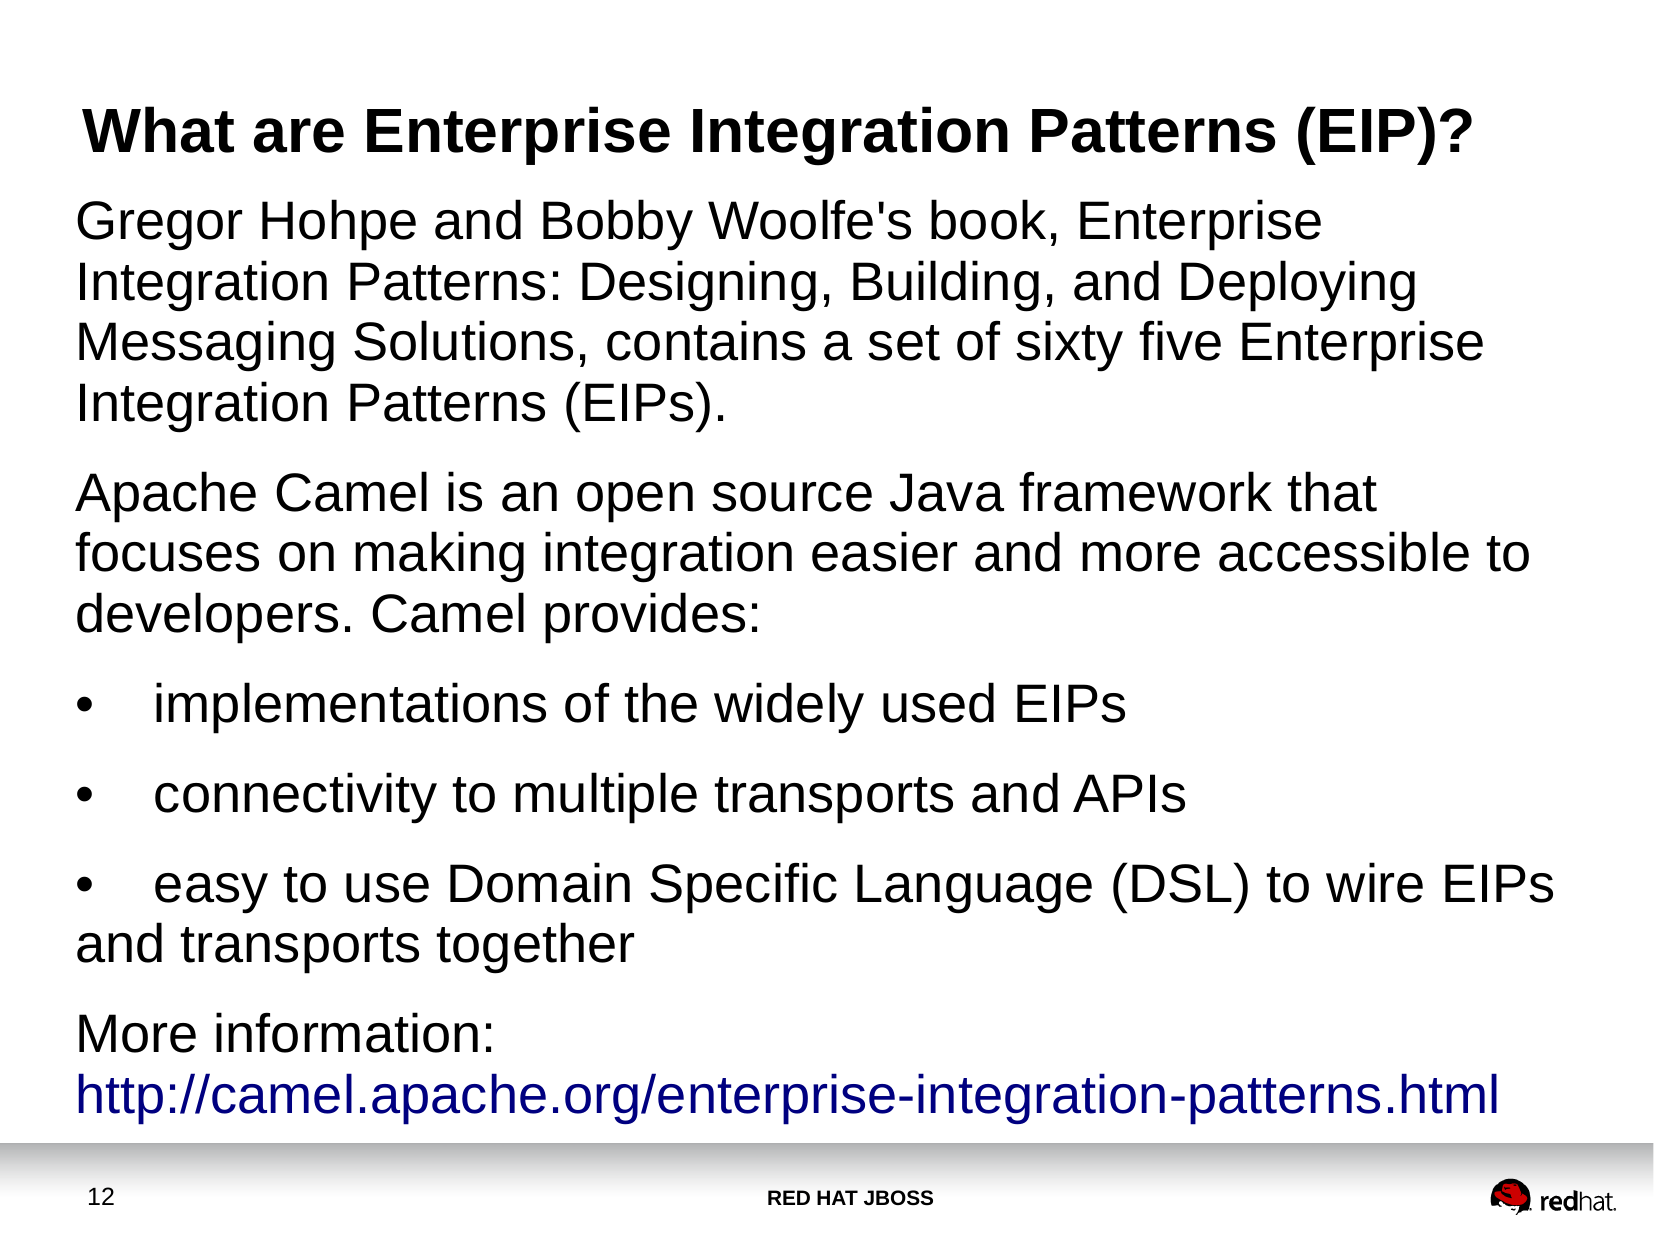

# What are Enterprise Integration Patterns (EIP)?
Gregor Hohpe and Bobby Woolfe's book, Enterprise Integration Patterns: Designing, Building, and Deploying Messaging Solutions, contains a set of sixty five Enterprise Integration Patterns (EIPs).
Apache Camel is an open source Java framework that focuses on making integration easier and more accessible to developers. Camel provides:
• implementations of the widely used EIPs
• connectivity to multiple transports and APIs
• easy to use Domain Specific Language (DSL) to wire EIPs and transports together
More information: http://camel.apache.org/enterprise-integration-patterns.html